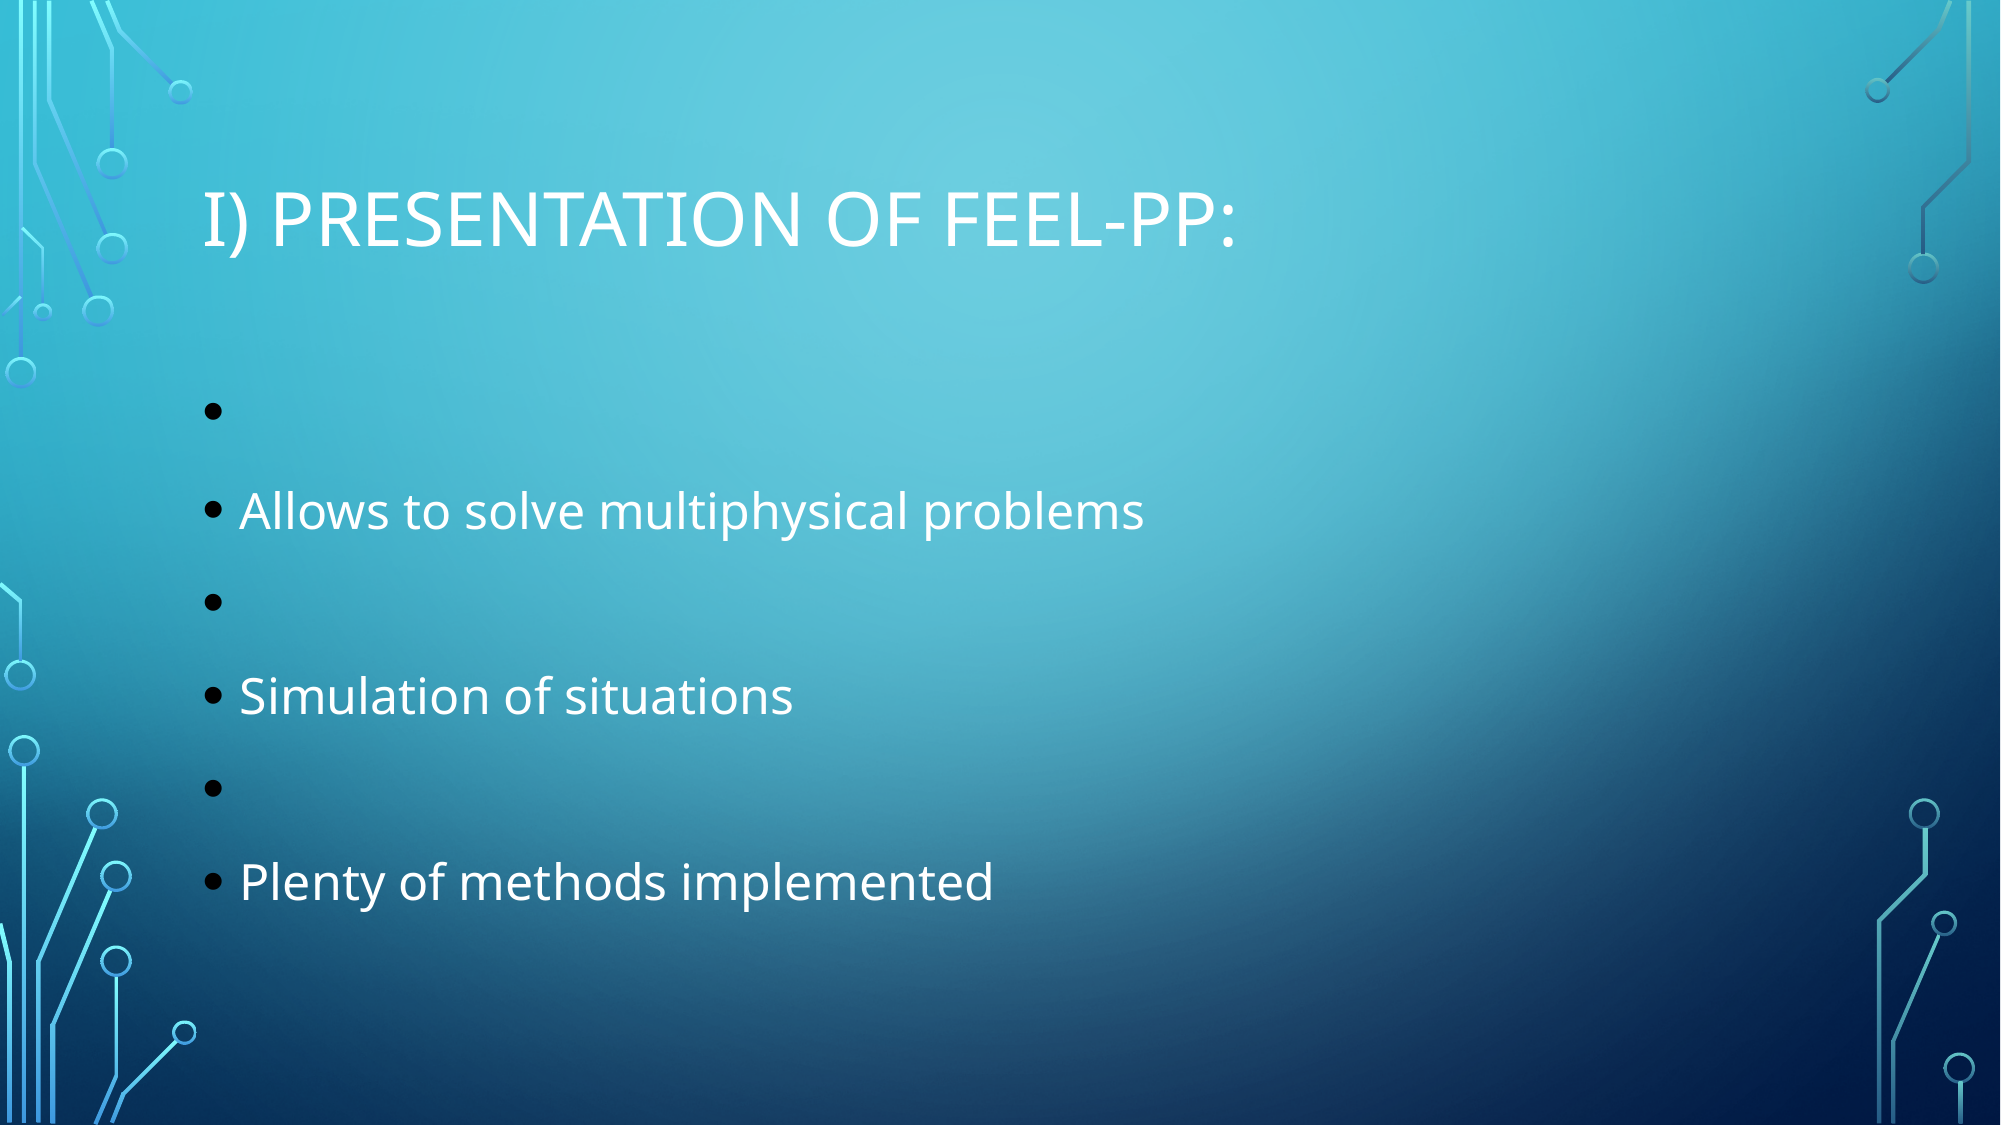

# I) Presentation of feel-pp:
Allows to solve multiphysical problems
Simulation of situations
Plenty of methods implemented